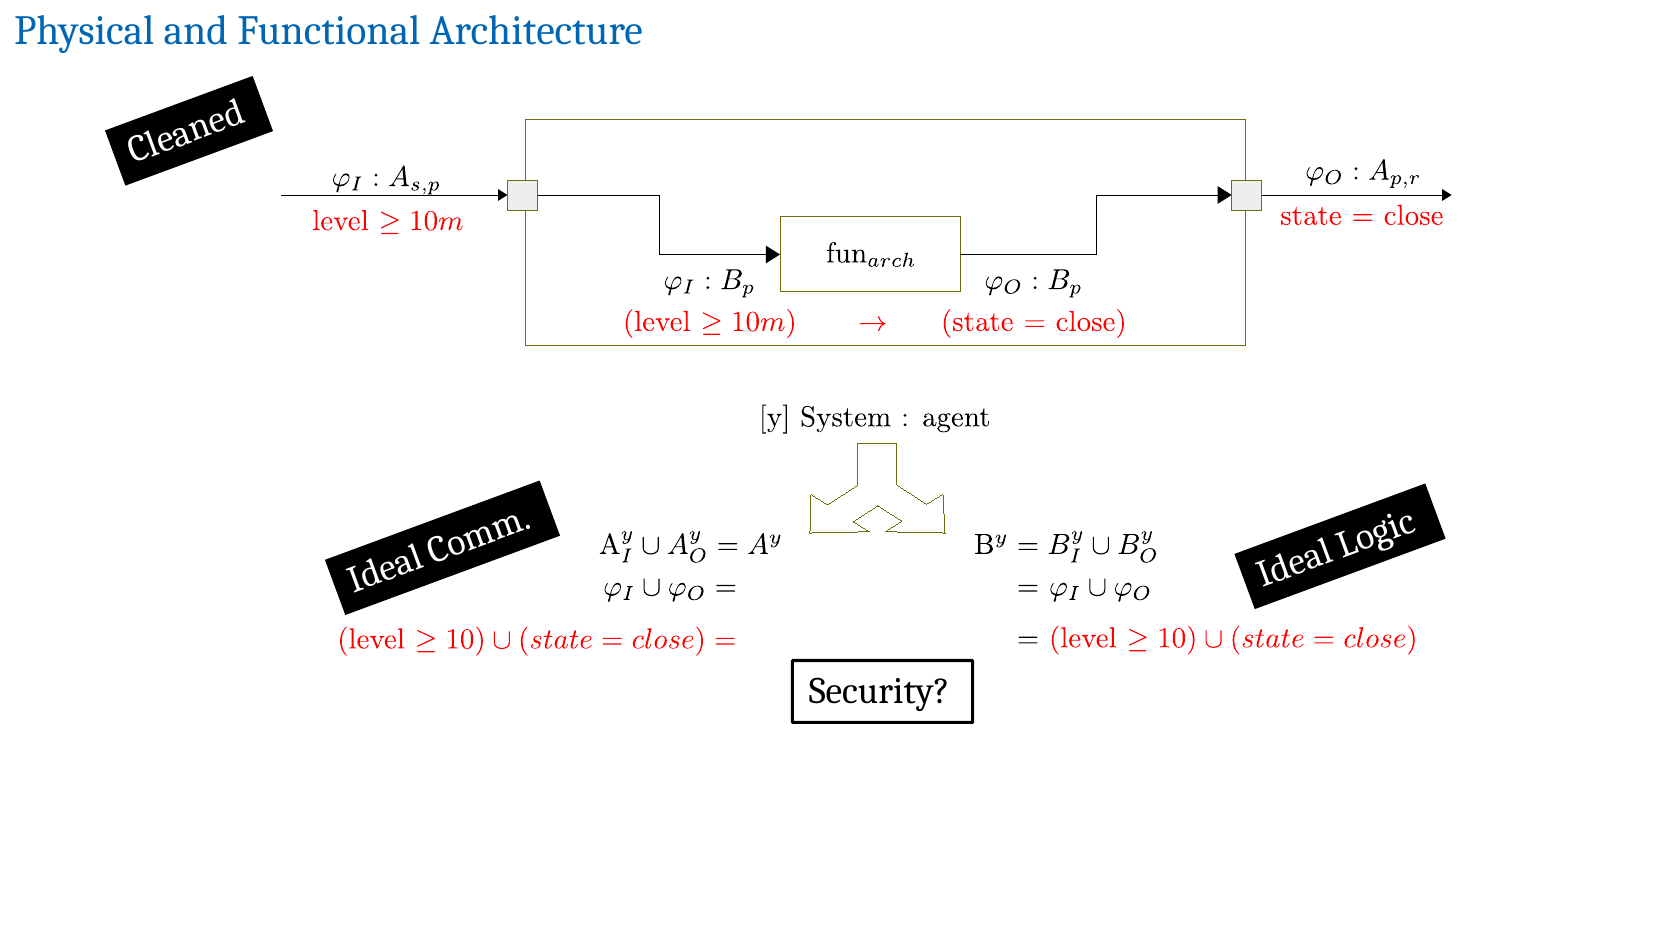

Physical and Functional Architecture
Cleaned
Ideal Logic
Ideal Comm.
Security?